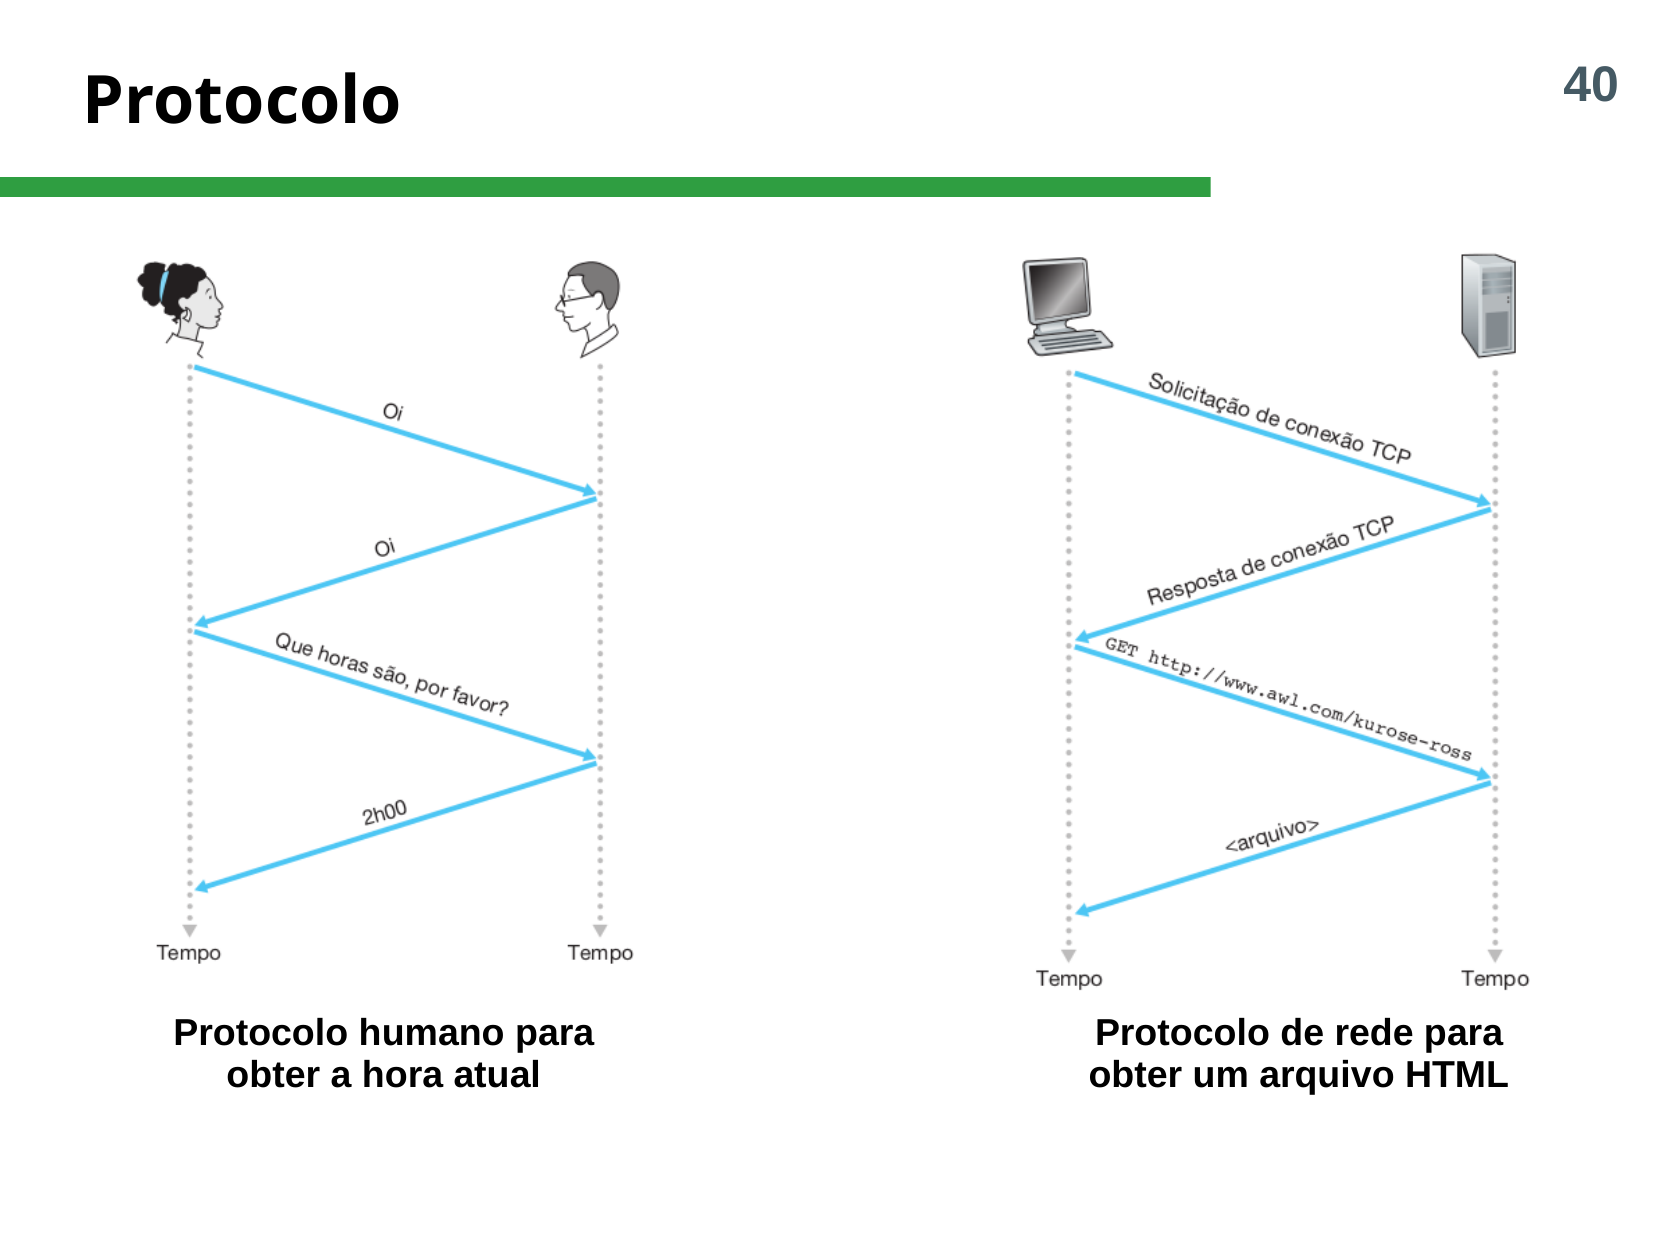

# Protocolo
Protocolo humano para obter a hora atual
Protocolo de rede para obter um arquivo HTML